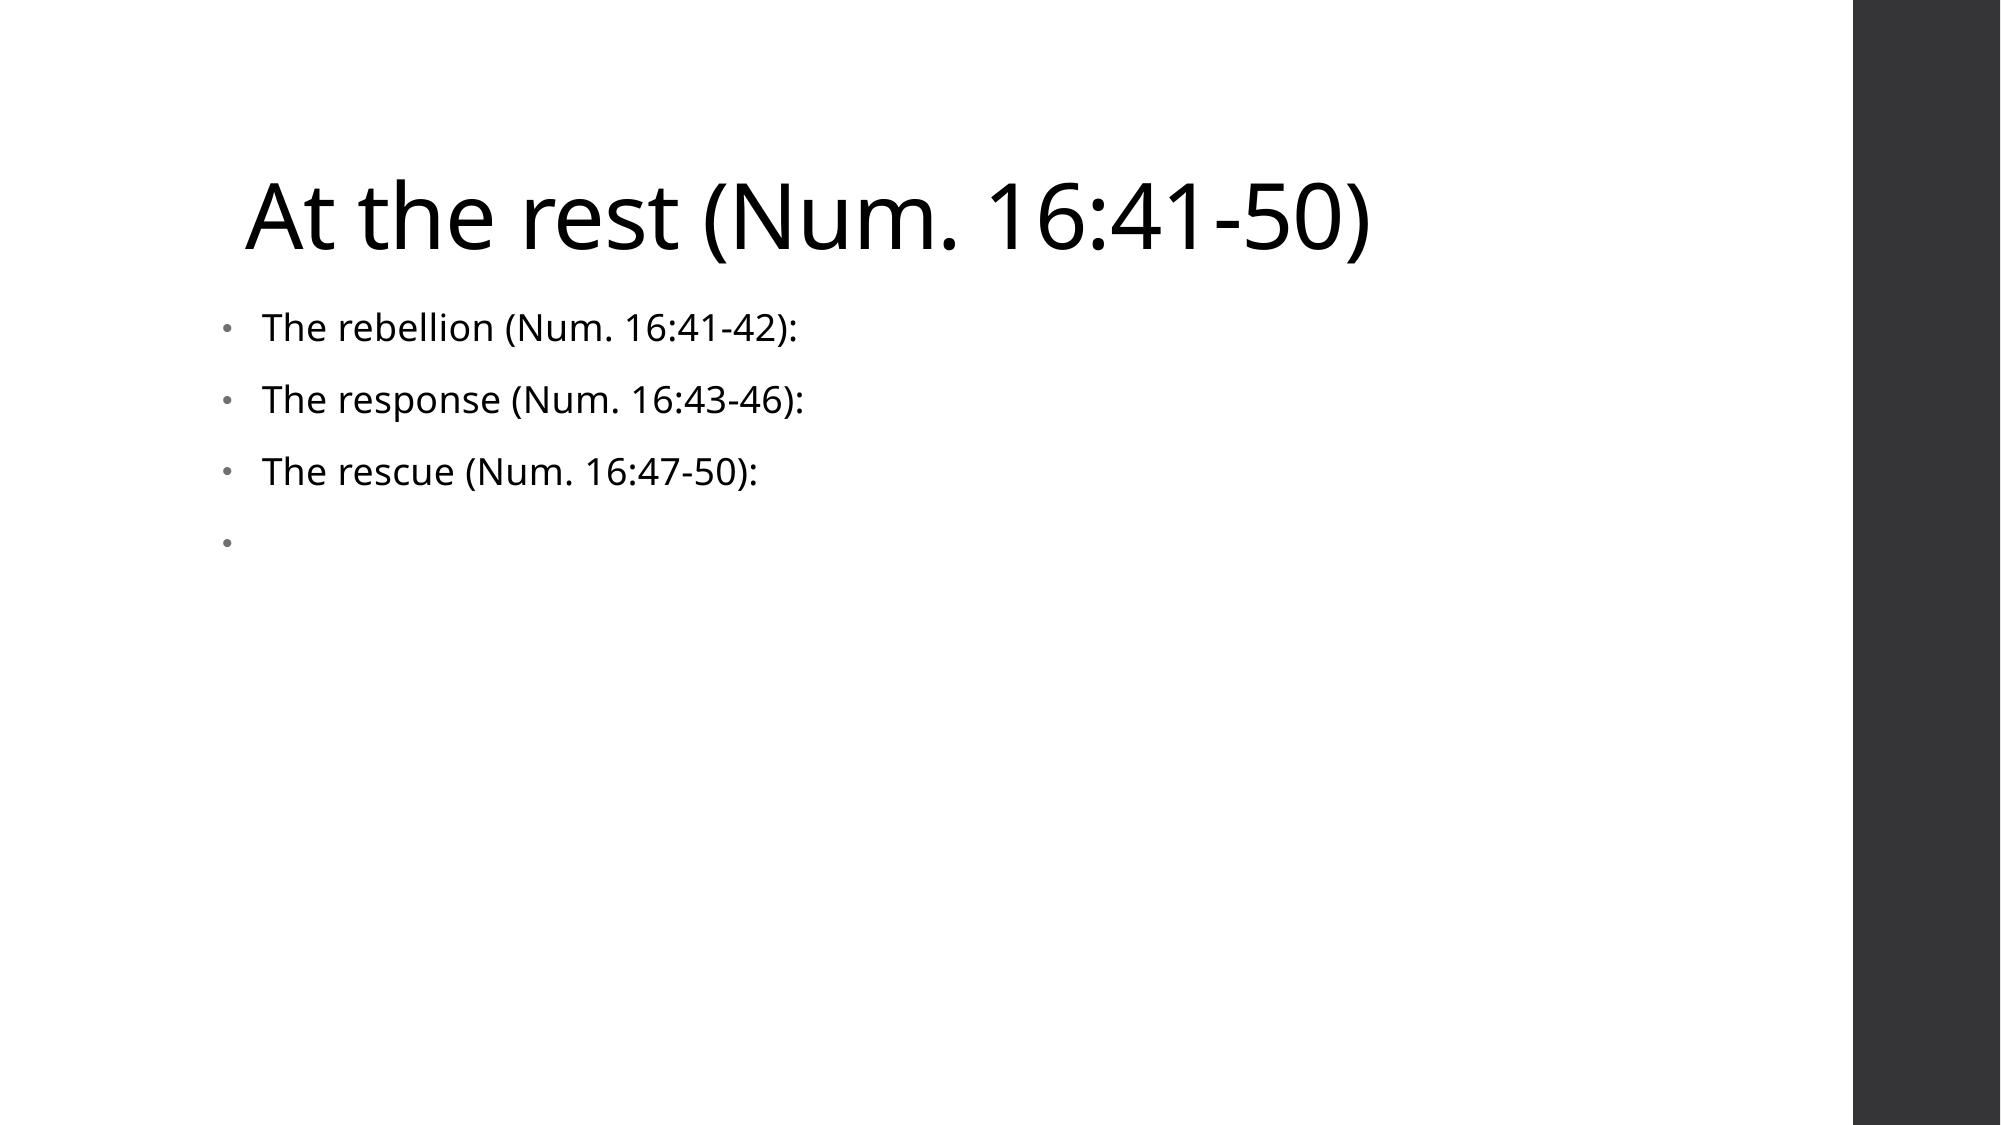

# At the rest (Num. 16:41-50)
 The rebellion (Num. 16:41-42):
 The response (Num. 16:43-46):
 The rescue (Num. 16:47-50):